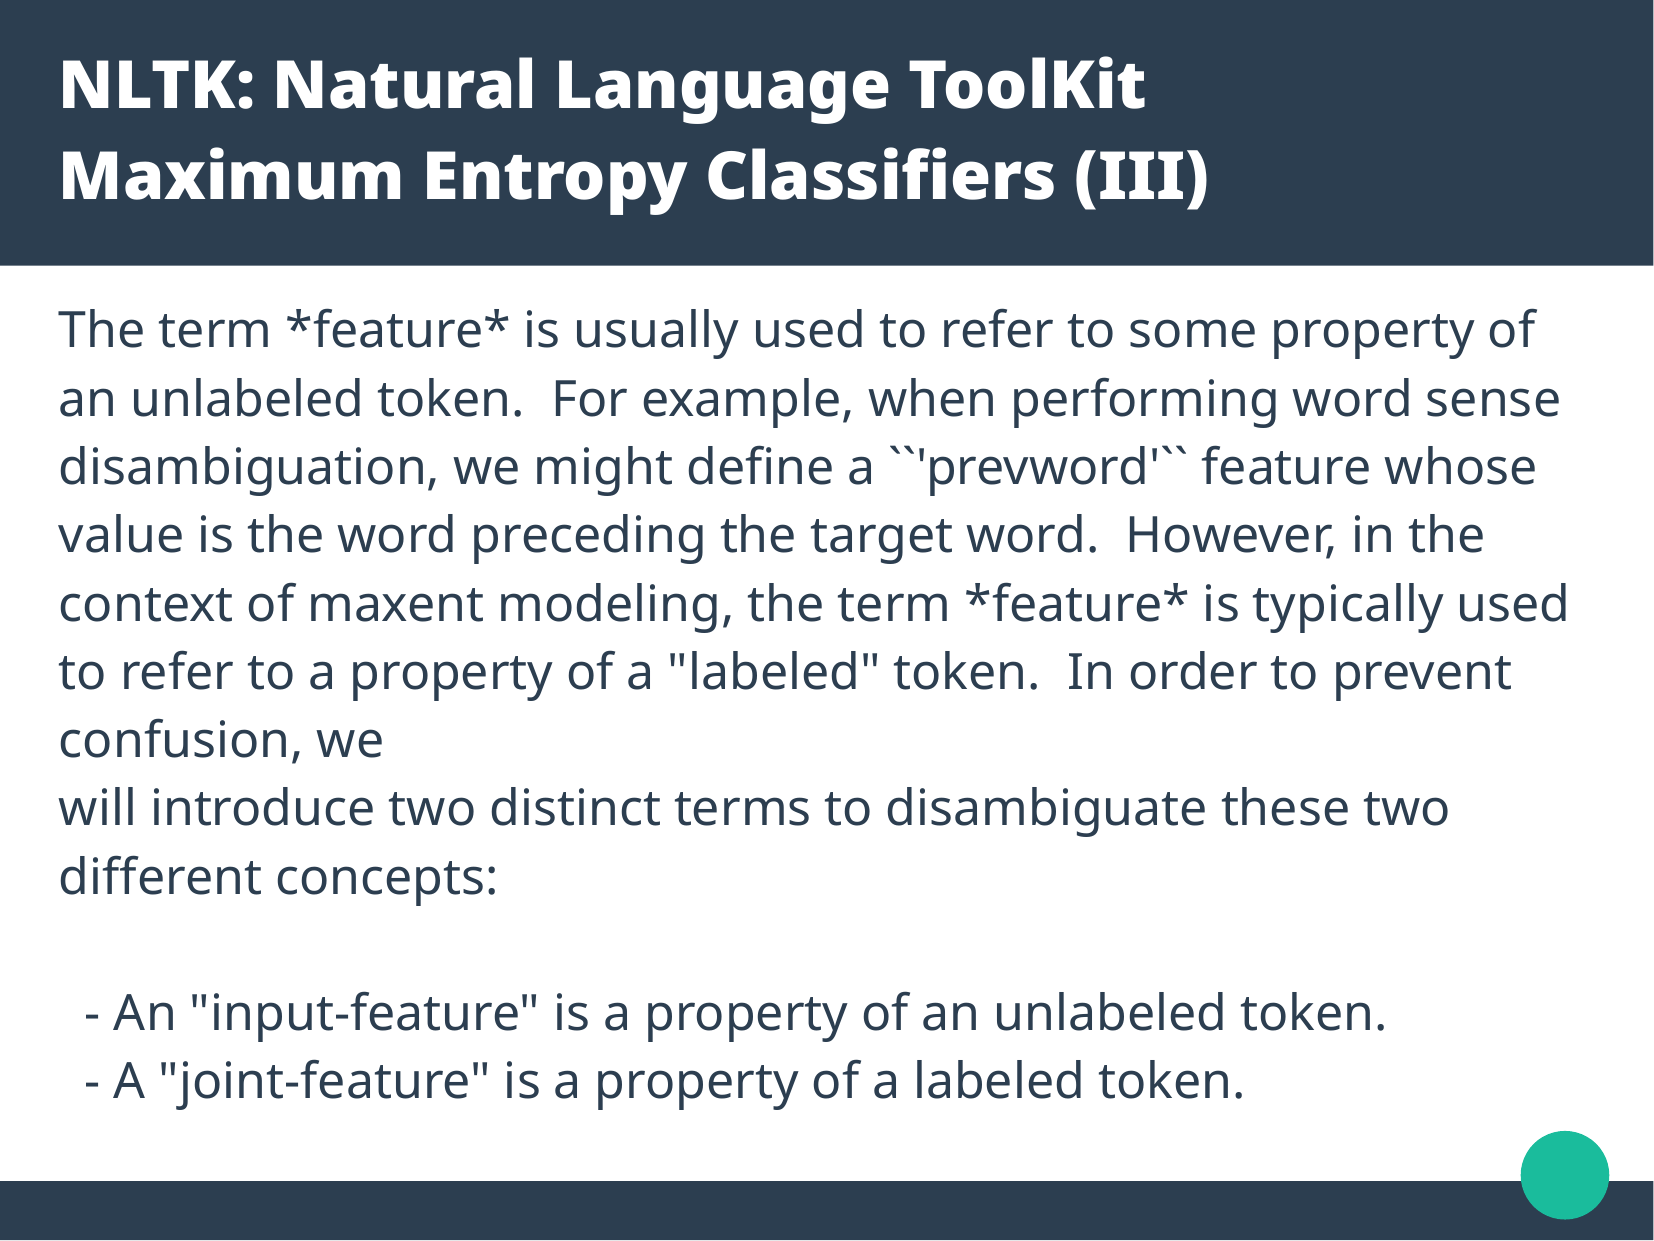

# NLTK: Natural Language ToolKit Maximum Entropy Classifiers (III)
The term *feature* is usually used to refer to some property of an unlabeled token. For example, when performing word sense disambiguation, we might define a ``'prevword'`` feature whose value is the word preceding the target word. However, in the context of maxent modeling, the term *feature* is typically used to refer to a property of a "labeled" token. In order to prevent confusion, we
will introduce two distinct terms to disambiguate these two different concepts:
 - An "input-feature" is a property of an unlabeled token.
 - A "joint-feature" is a property of a labeled token.